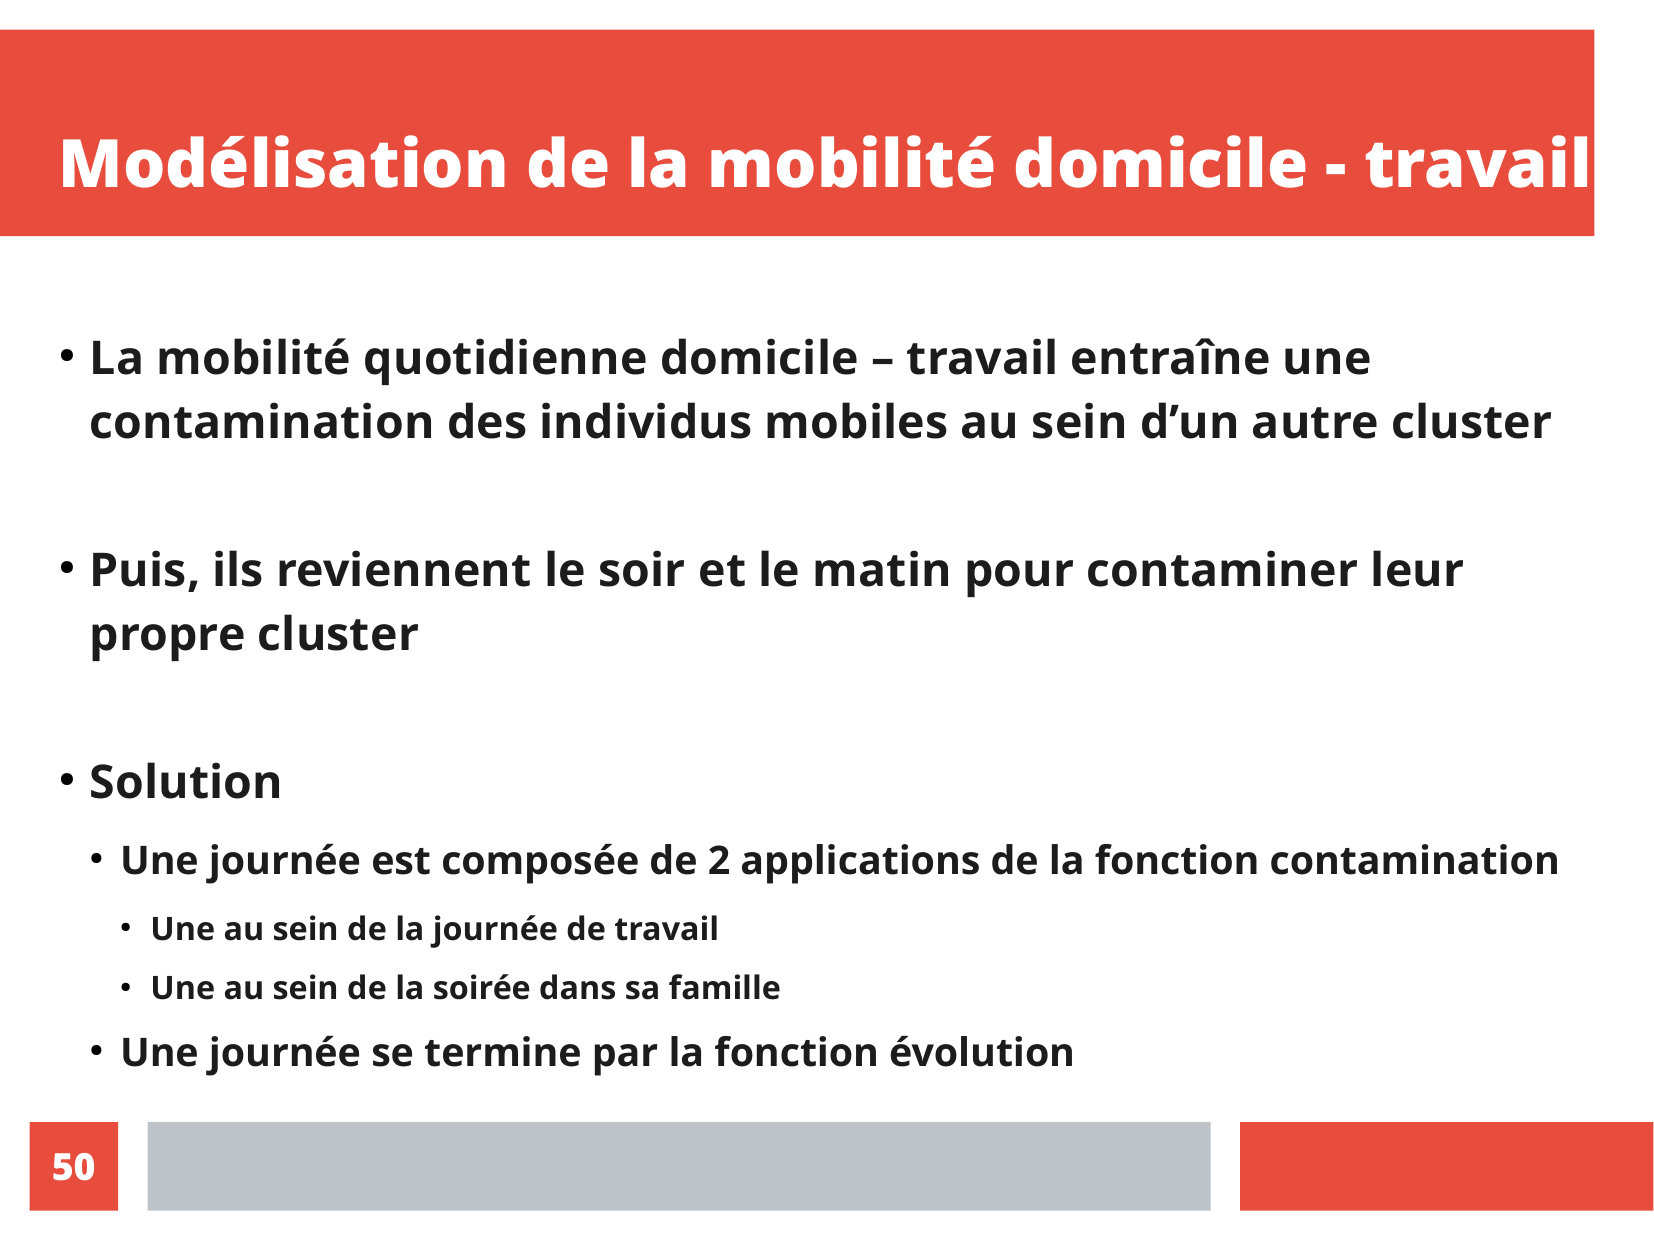

# Modélisation de la mobilité domicile - travail
La mobilité quotidienne domicile – travail entraîne une contamination des individus mobiles au sein d’un autre cluster
Puis, ils reviennent le soir et le matin pour contaminer leur propre cluster
Solution
Une journée est composée de 2 applications de la fonction contamination
Une au sein de la journée de travail
Une au sein de la soirée dans sa famille
Une journée se termine par la fonction évolution
50